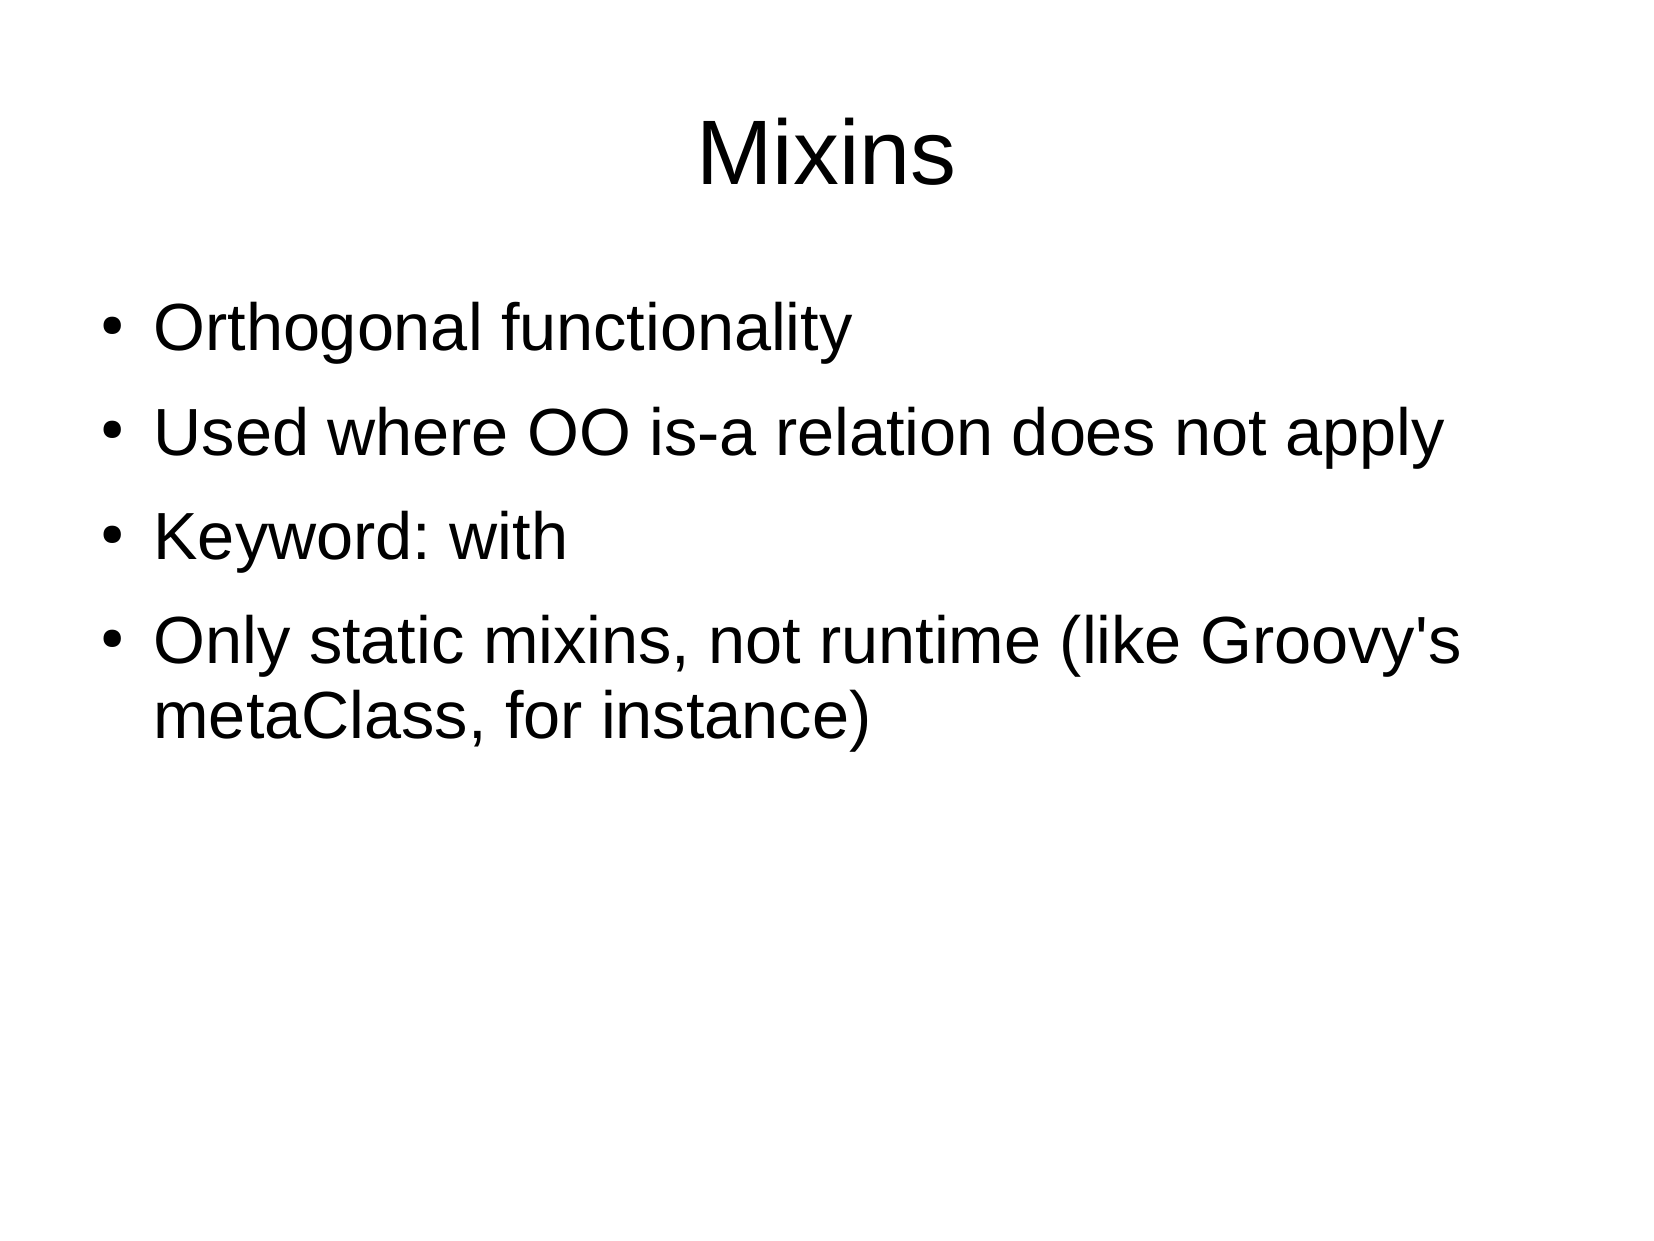

# Mixins
Orthogonal functionality
Used where OO is-a relation does not apply
Keyword: with
Only static mixins, not runtime (like Groovy's metaClass, for instance)